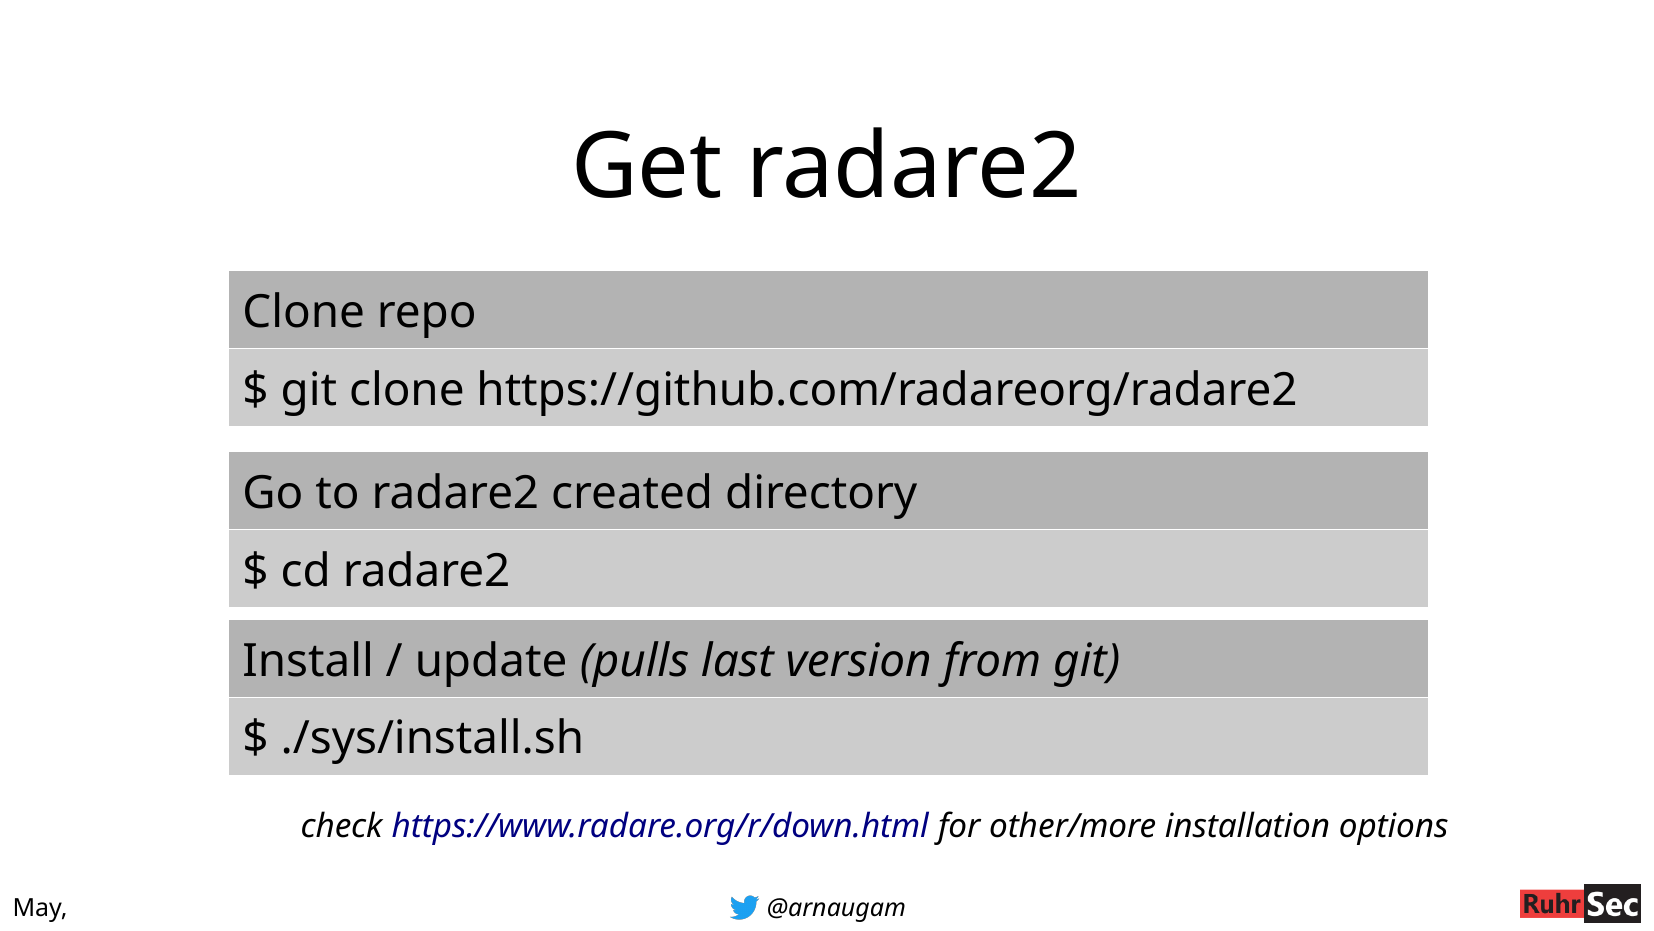

# Get radare2
| Clone repo |
| --- |
| $ git clone https://github.com/radareorg/radare2 |
| Go to radare2 created directory |
| --- |
| $ cd radare2 |
| Install / update (pulls last version from git) |
| --- |
| $ ./sys/install.sh |
check https://www.radare.org/r/down.html for other/more installation options